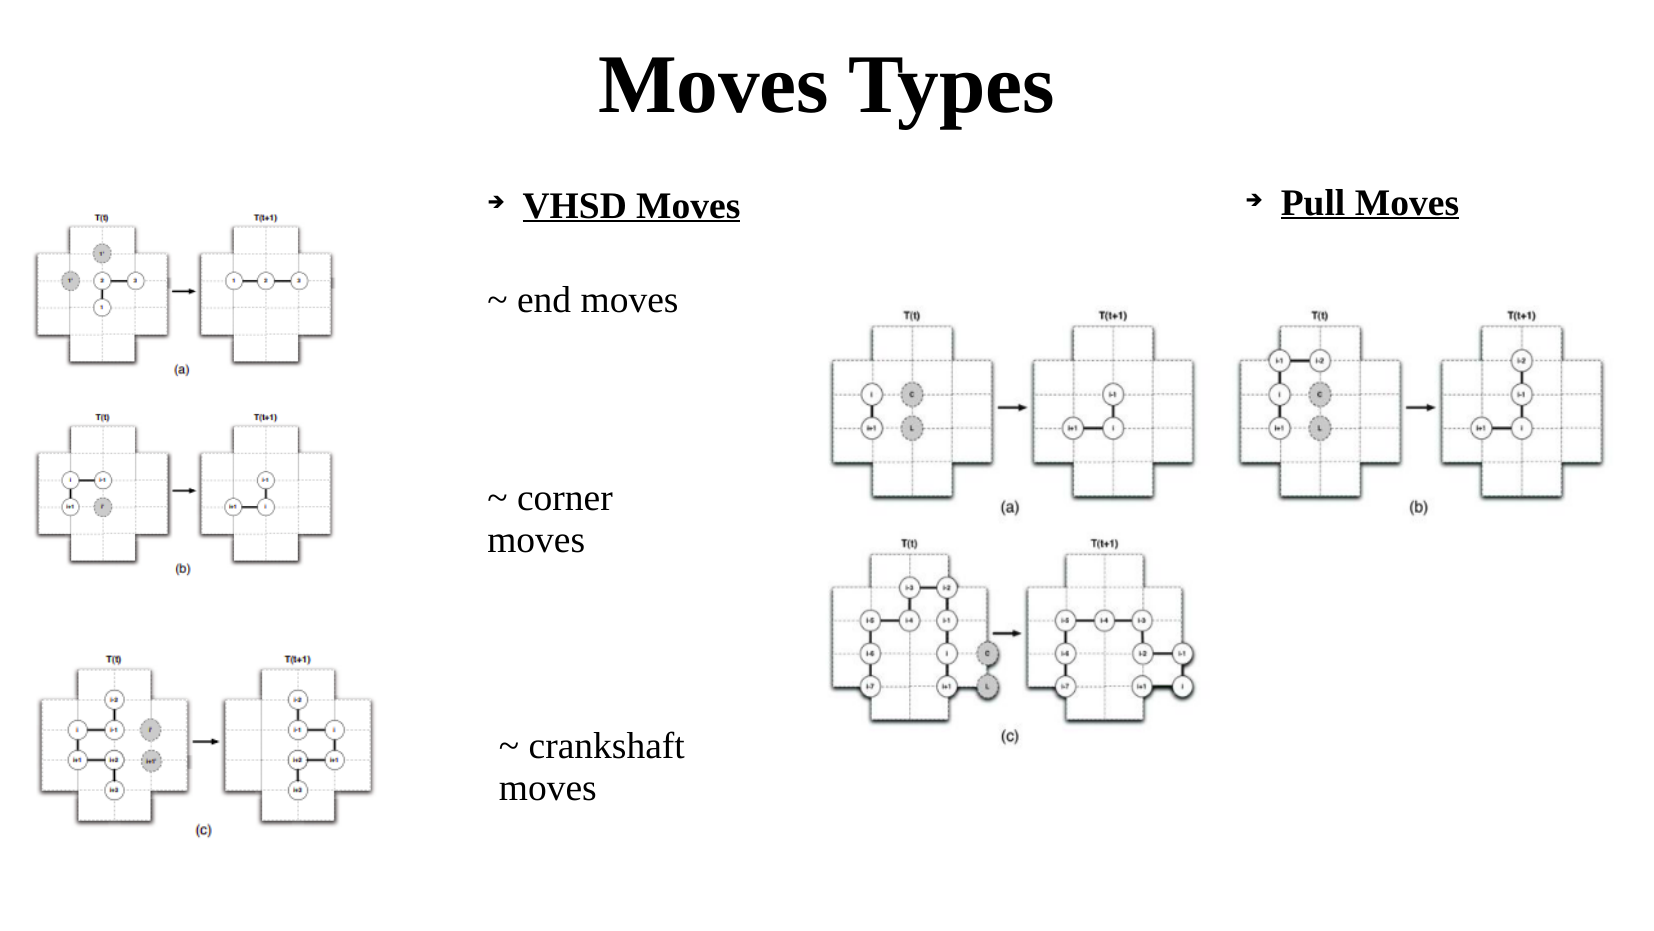

# Moves Types
Pull Moves
VHSD Moves
~ end moves
~ corner moves
~ crankshaft moves